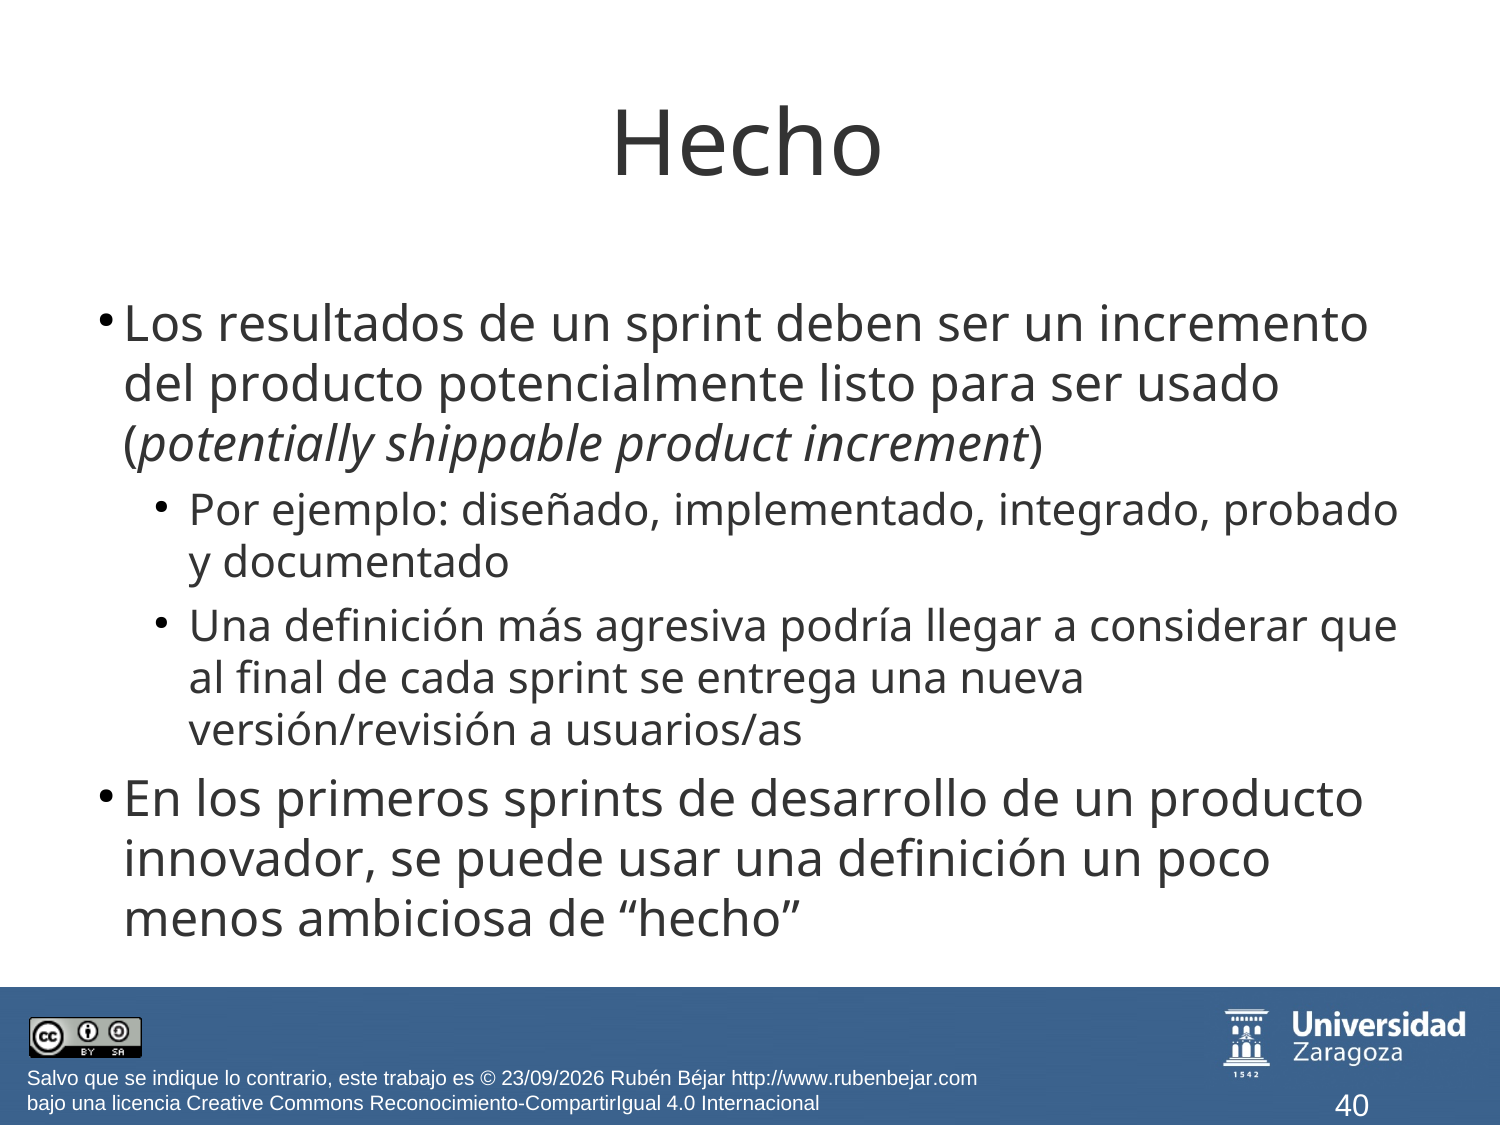

# Hecho
Los resultados de un sprint deben ser un incremento del producto potencialmente listo para ser usado (potentially shippable product increment)
Por ejemplo: diseñado, implementado, integrado, probado y documentado
Una definición más agresiva podría llegar a considerar que al final de cada sprint se entrega una nueva versión/revisión a usuarios/as
En los primeros sprints de desarrollo de un producto innovador, se puede usar una definición un poco menos ambiciosa de “hecho”